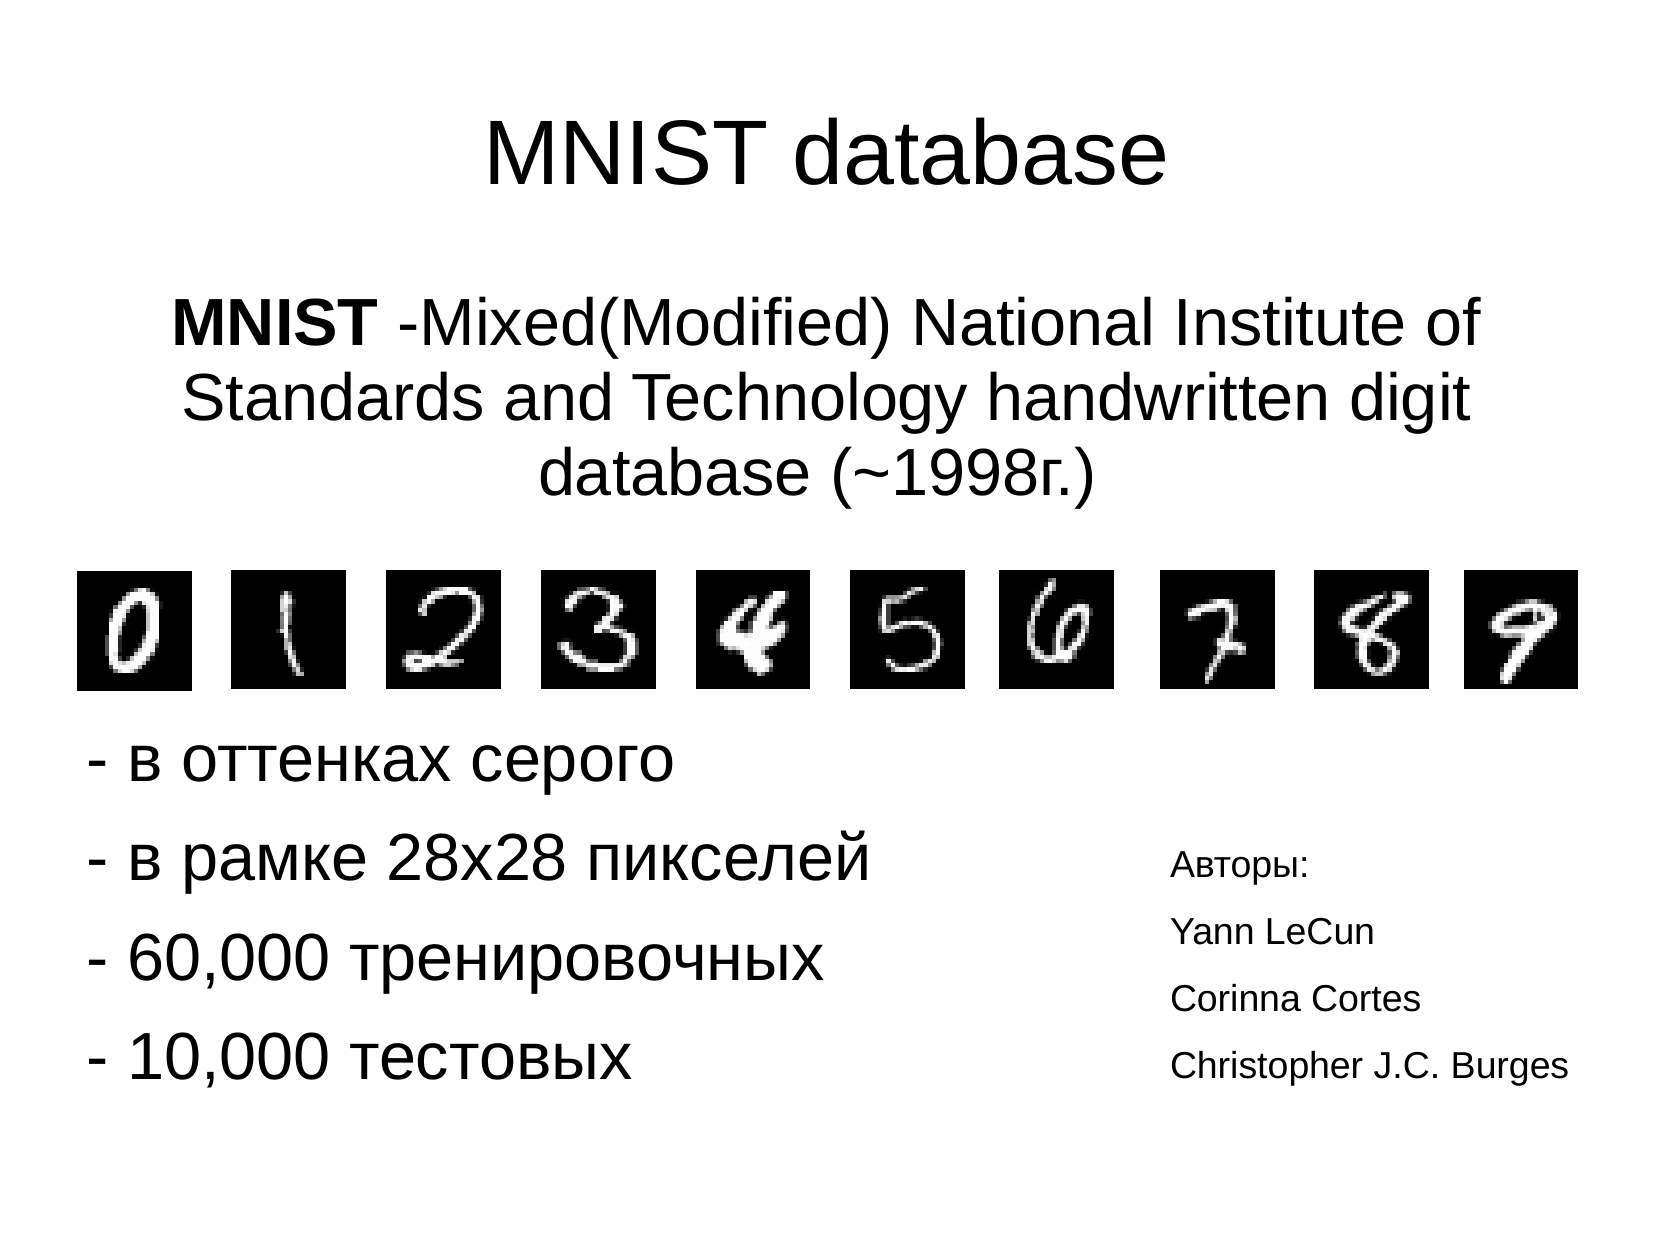

# MNIST database
MNIST -Mixed(Modified) National Institute of Standards and Technology handwritten digit database (~1998г.)
- в оттенках серого
- в рамке 28x28 пикселей
- 60,000 тренировочных
- 10,000 тестовых
Авторы:
Yann LeCun
Corinna Cortes
Christopher J.C. Burges